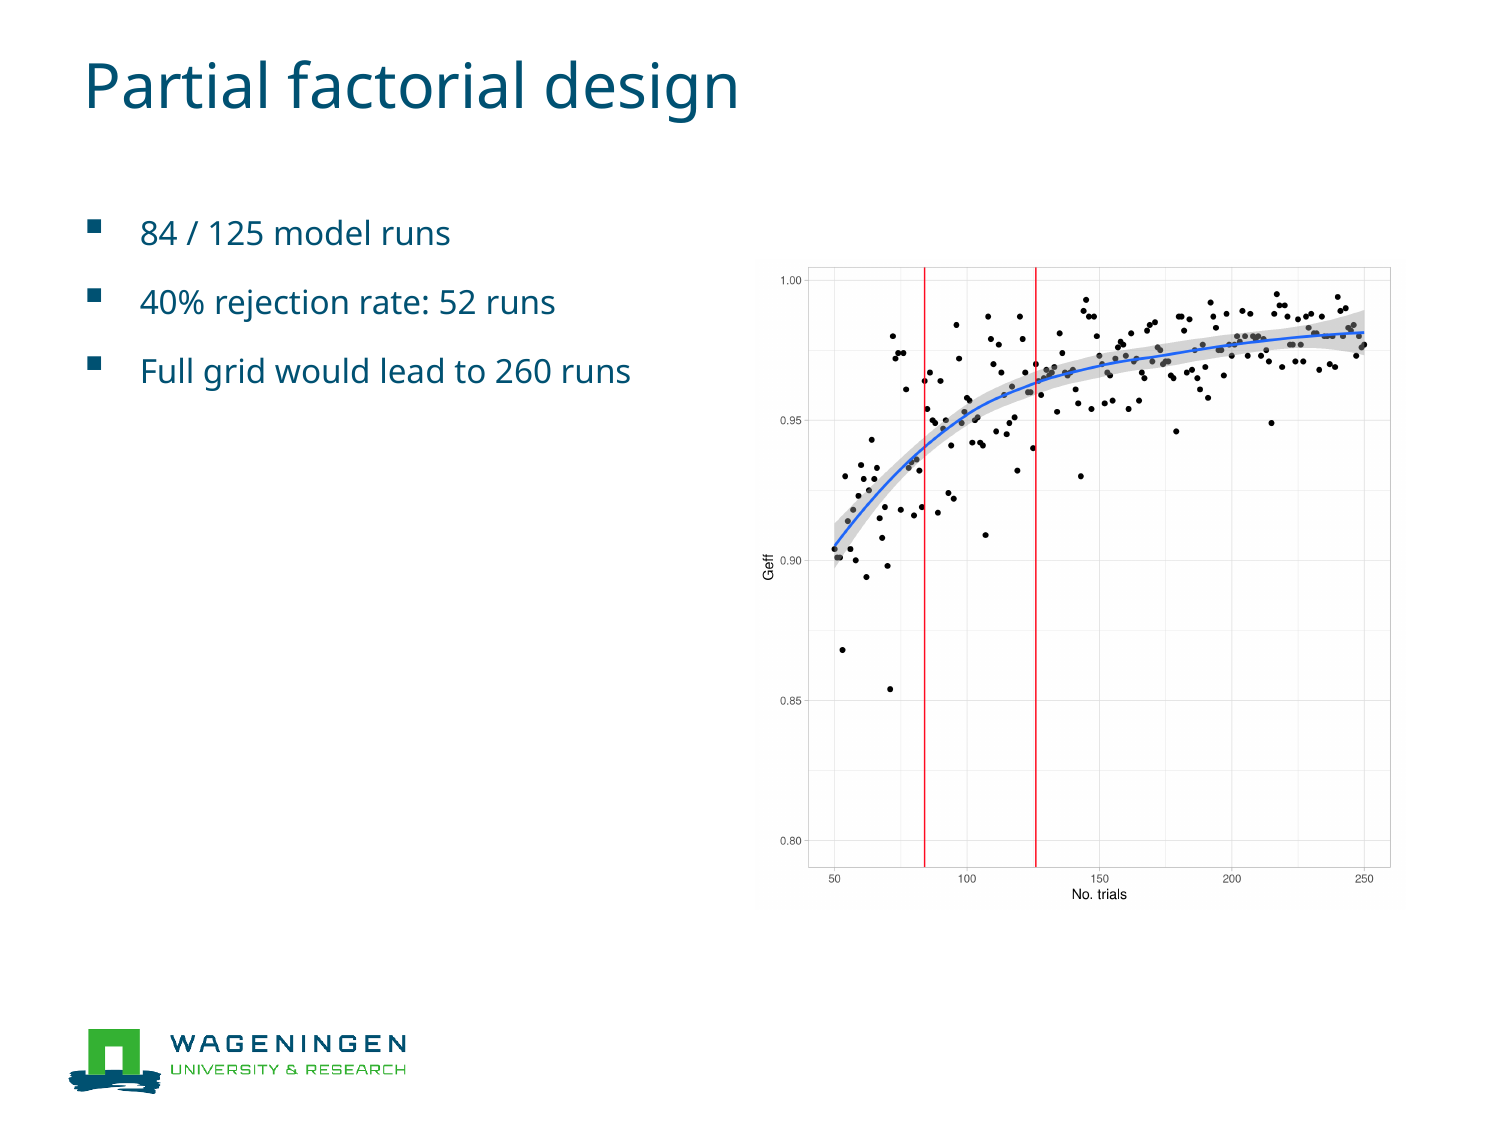

# Partial factorial design
84 / 125 model runs
40% rejection rate: 52 runs
Full grid would lead to 260 runs